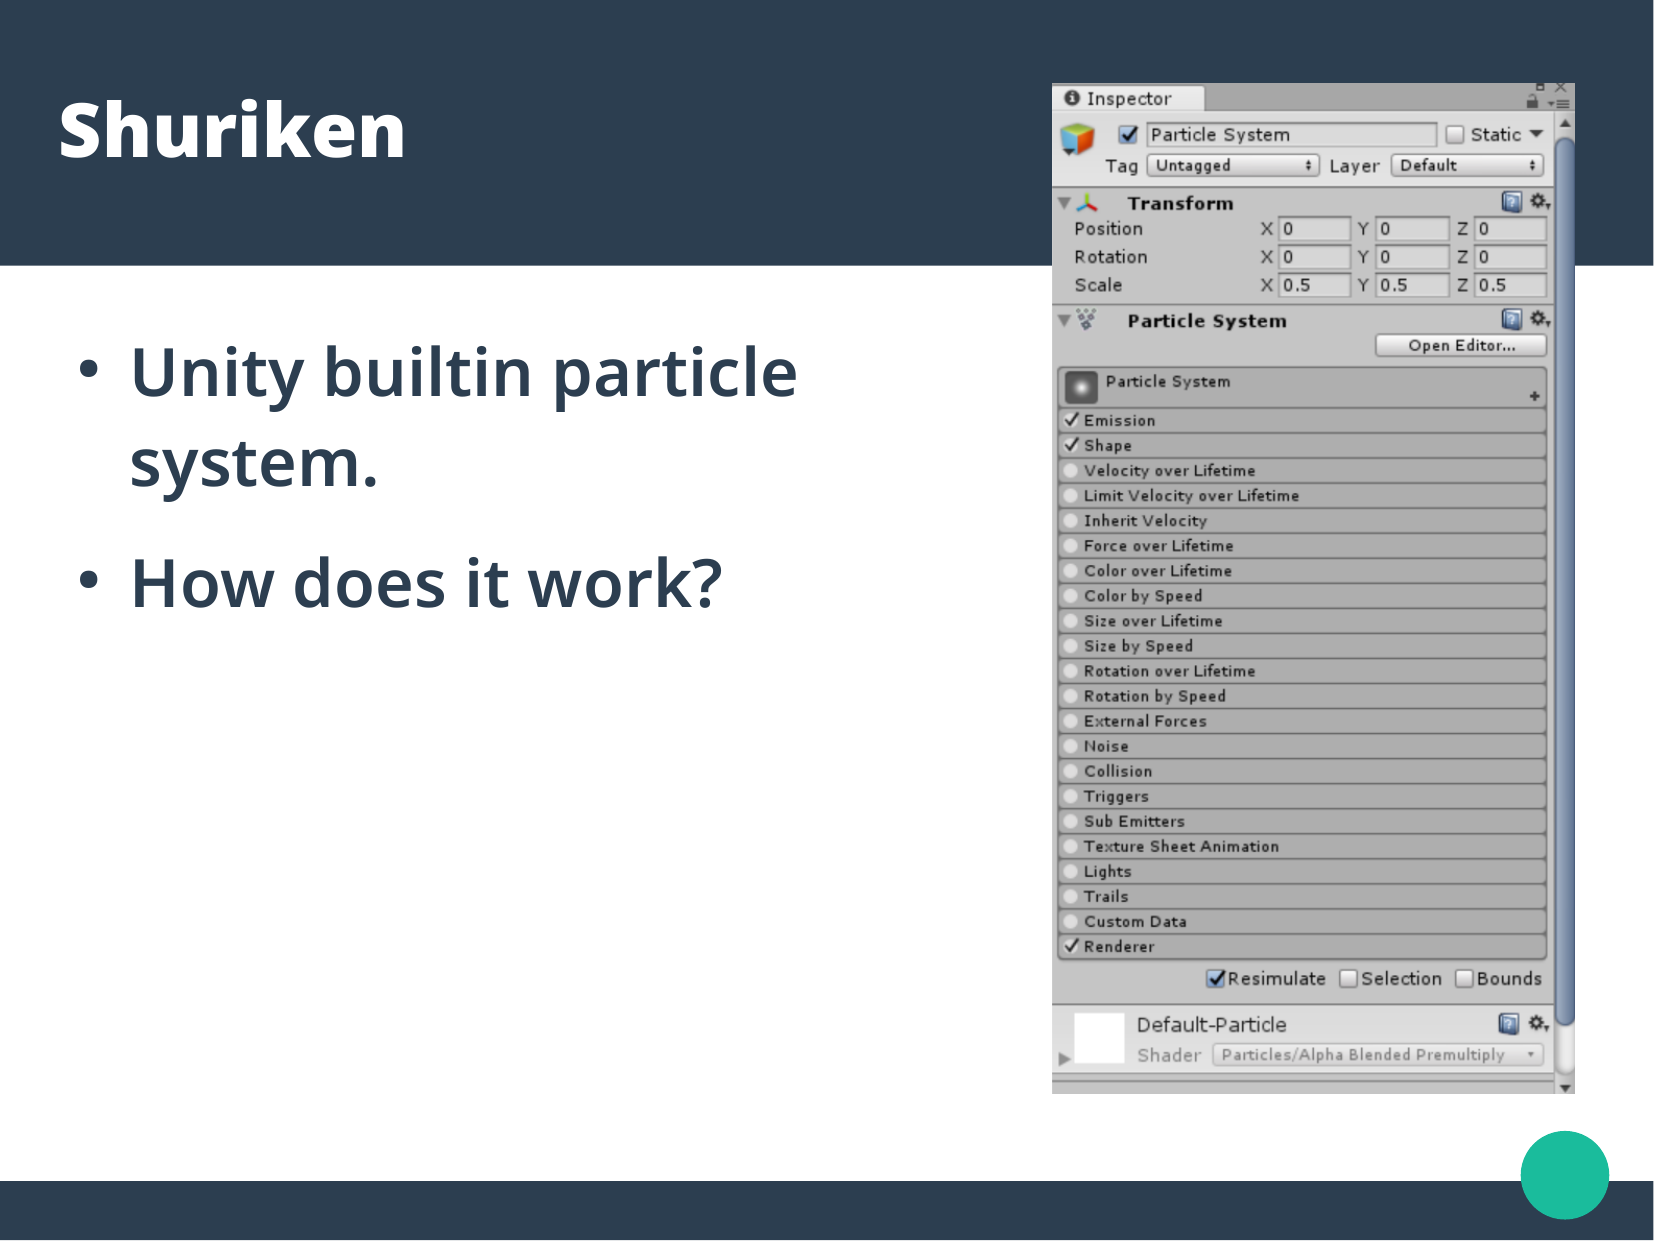

# Shuriken
Unity builtin particle system.
How does it work?